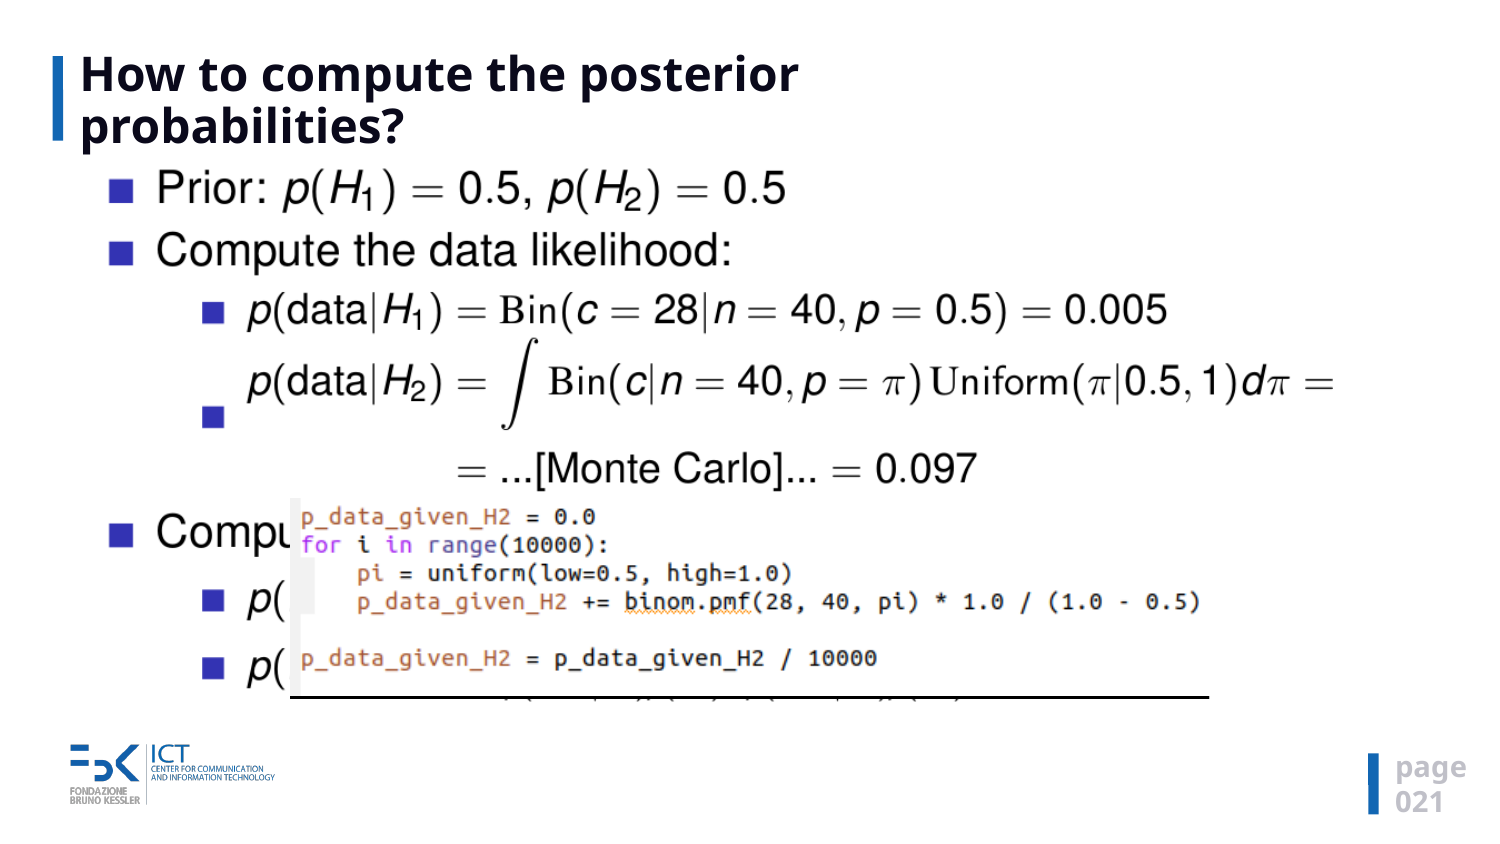

# How to compute the posterior probabilities?
page